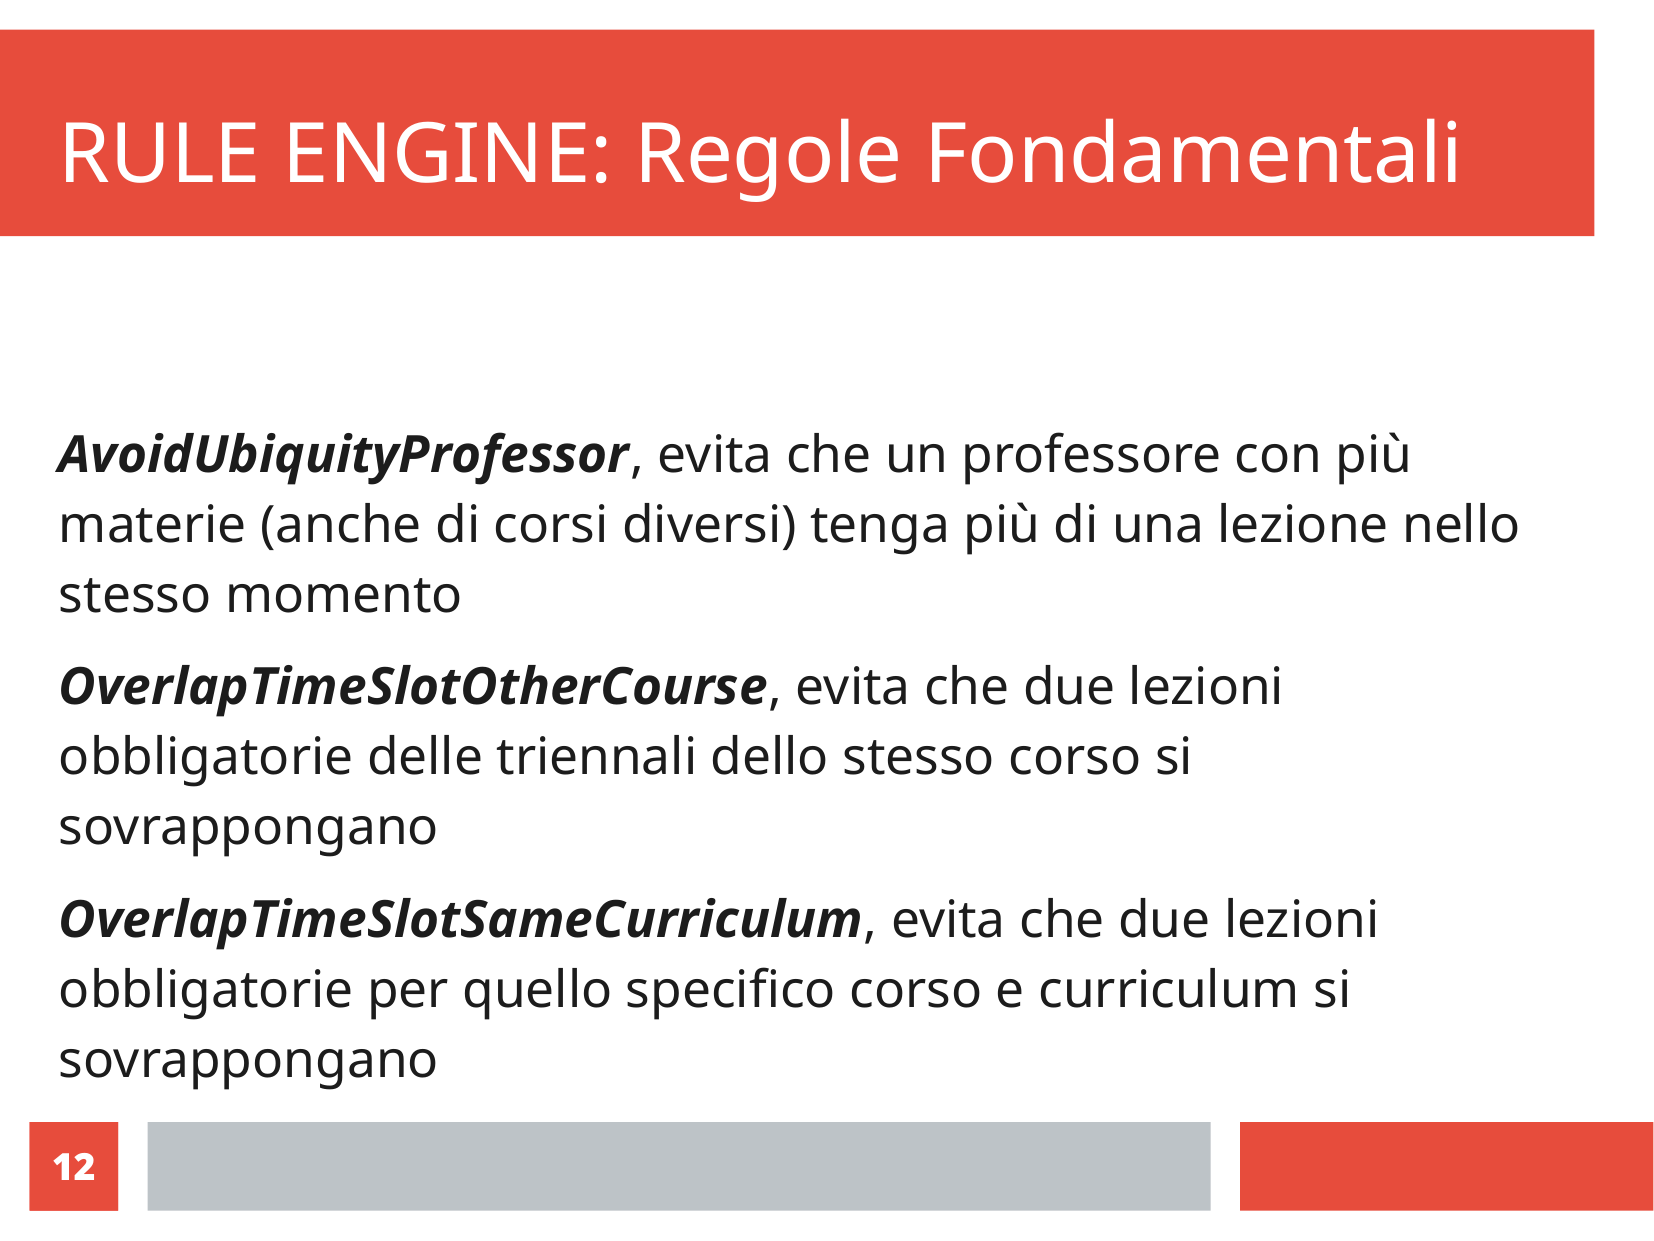

# RULE ENGINE: Regole Fondamentali
AvoidUbiquityProfessor, evita che un professore con più materie (anche di corsi diversi) tenga più di una lezione nello stesso momento
OverlapTimeSlotOtherCourse, evita che due lezioni obbligatorie delle triennali dello stesso corso si sovrappongano
OverlapTimeSlotSameCurriculum, evita che due lezioni obbligatorie per quello specifico corso e curriculum si sovrappongano
12